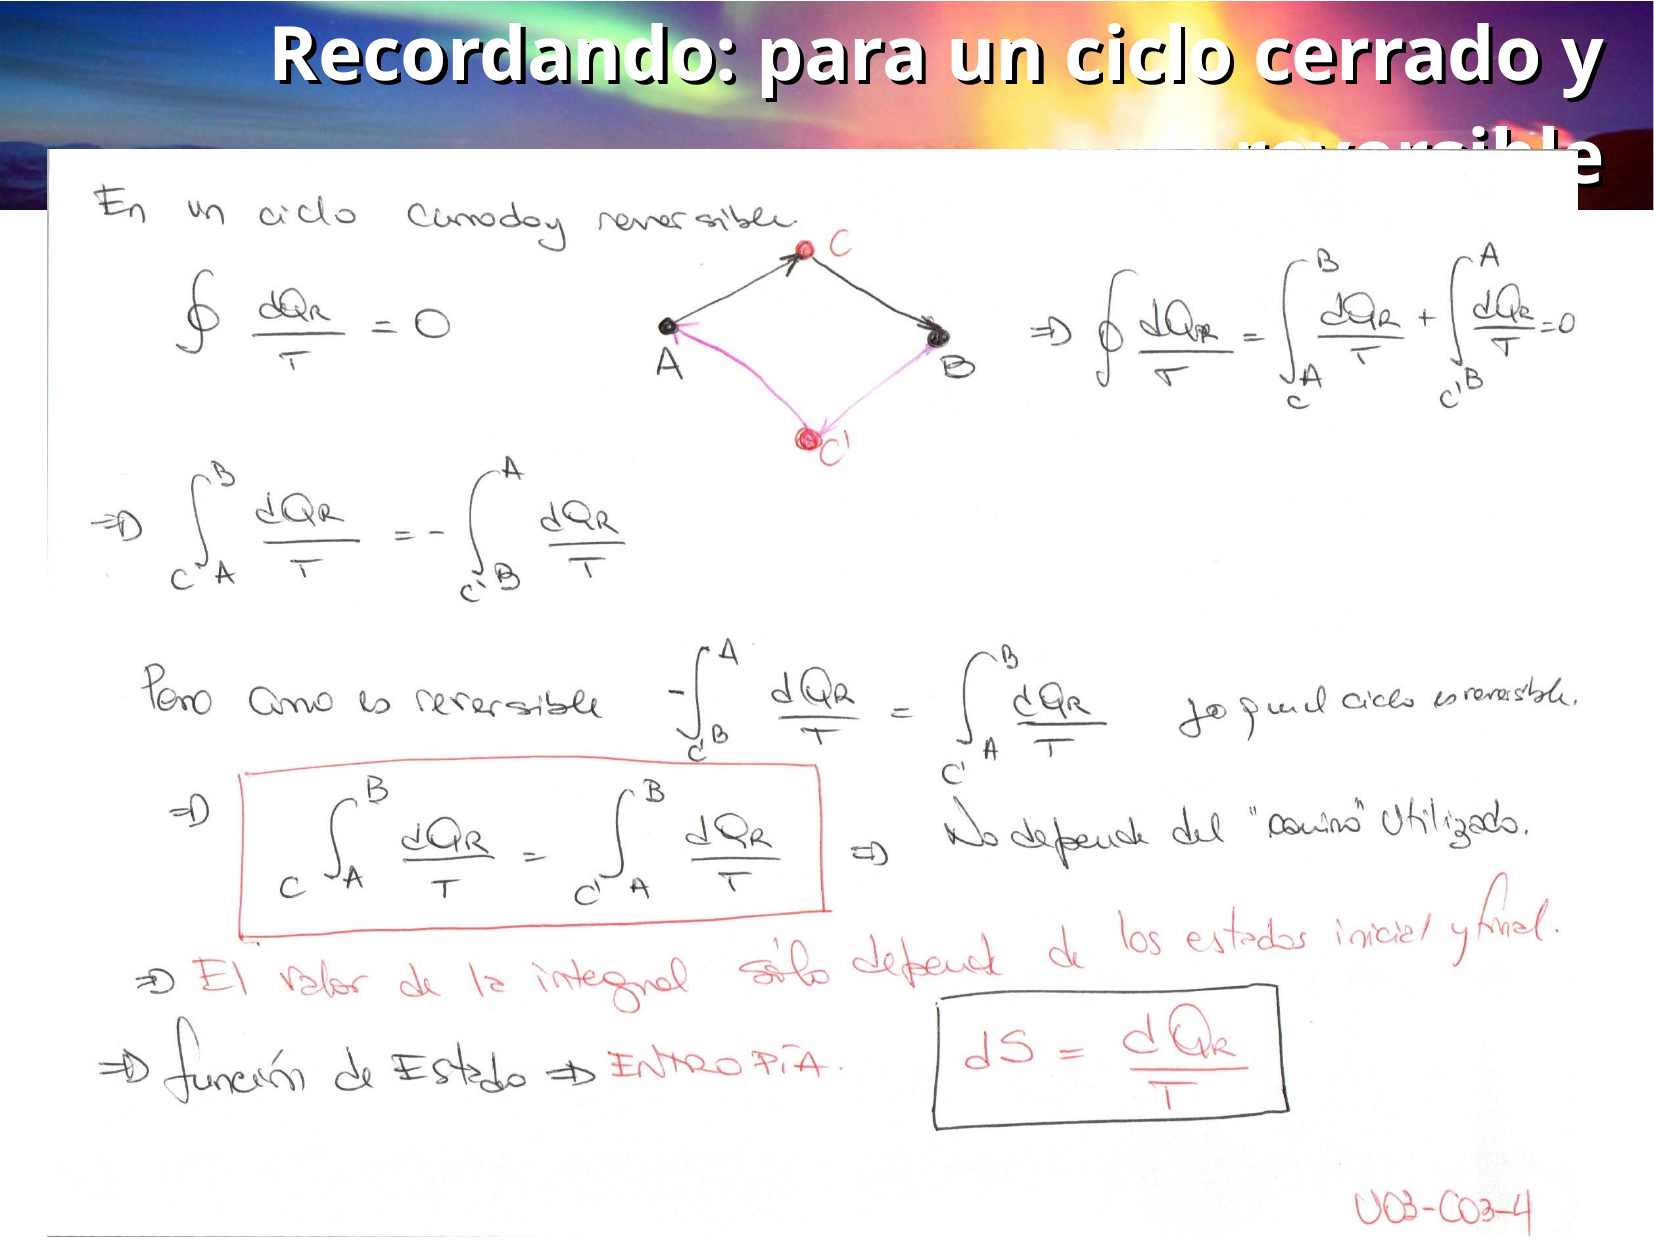

# Recordando: para un ciclo cerrado y reversible
May 31, 2018
H. Asorey - F3B+F4A 2018
8